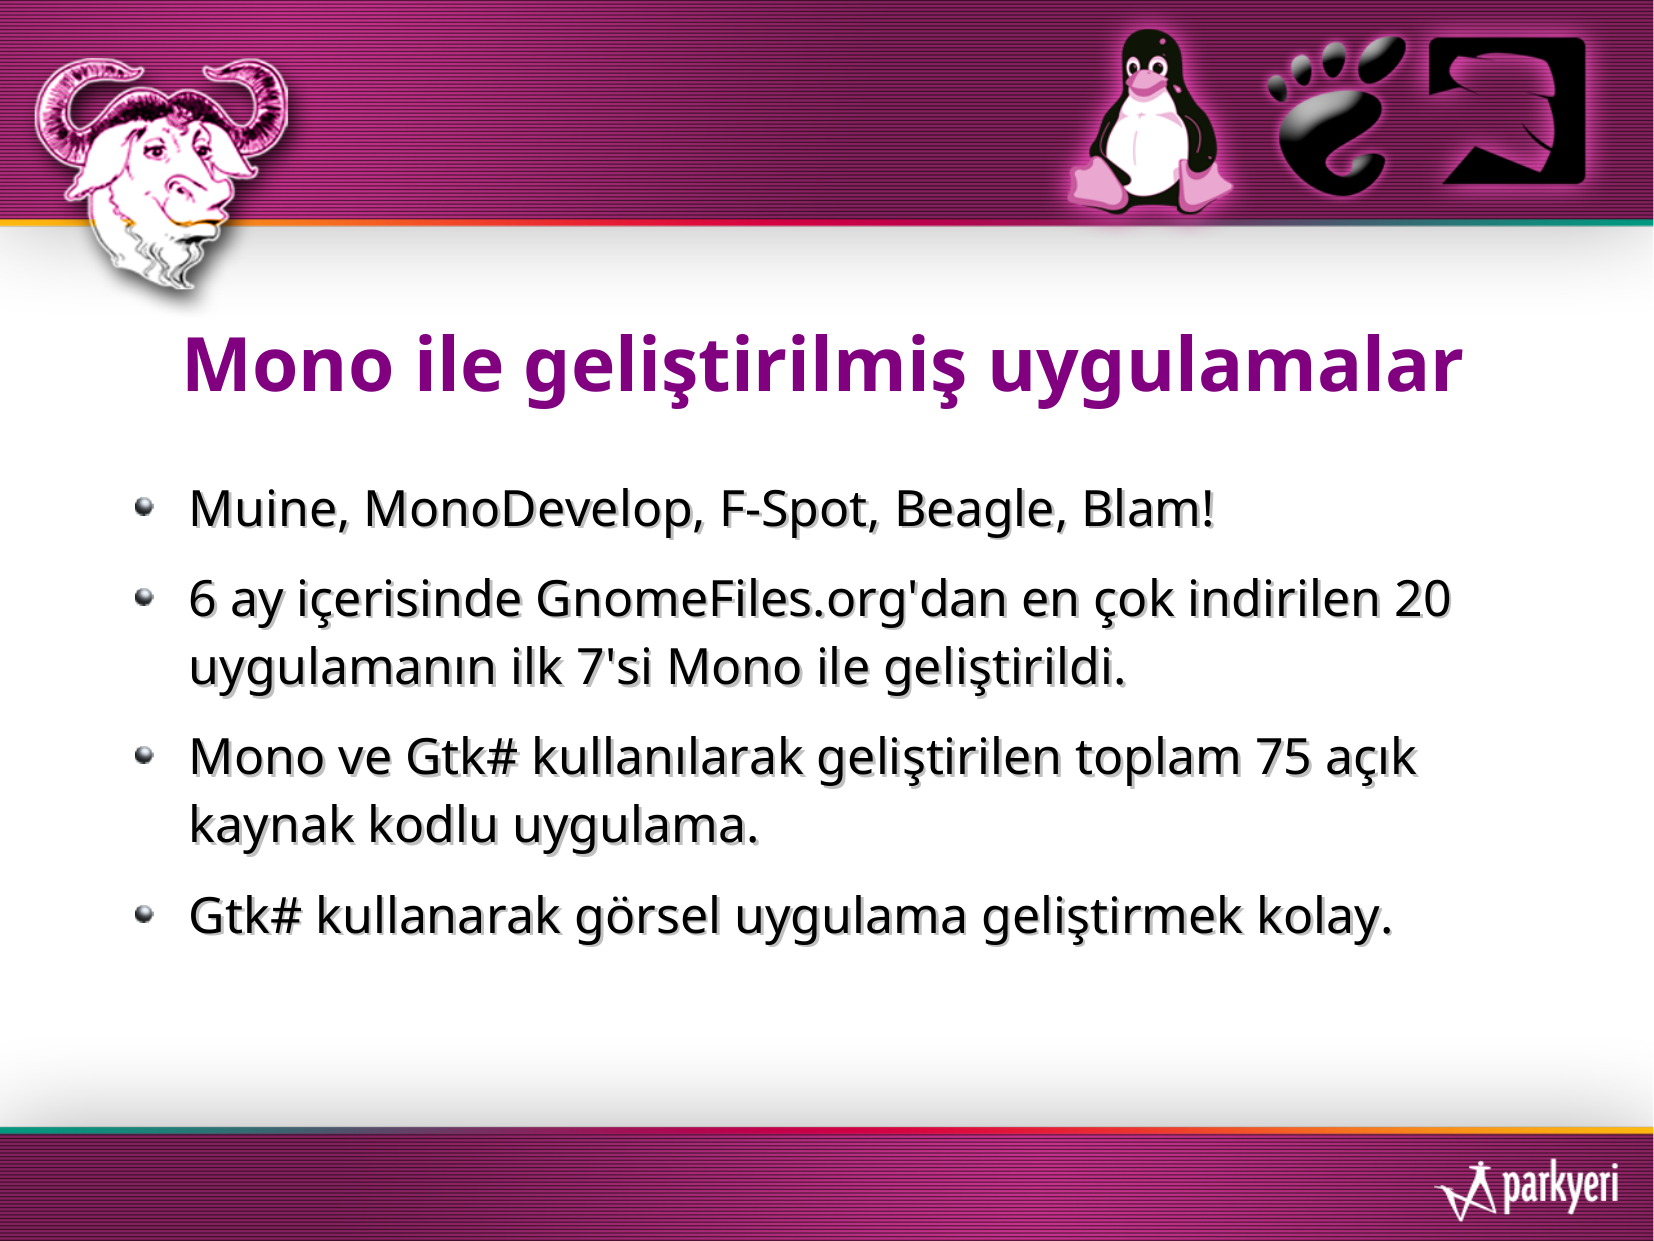

# Mono ile geliştirilmiş uygulamalar
Muine, MonoDevelop, F-Spot, Beagle, Blam!
6 ay içerisinde GnomeFiles.org'dan en çok indirilen 20 uygulamanın ilk 7'si Mono ile geliştirildi.
Mono ve Gtk# kullanılarak geliştirilen toplam 75 açık kaynak kodlu uygulama.
Gtk# kullanarak görsel uygulama geliştirmek kolay.